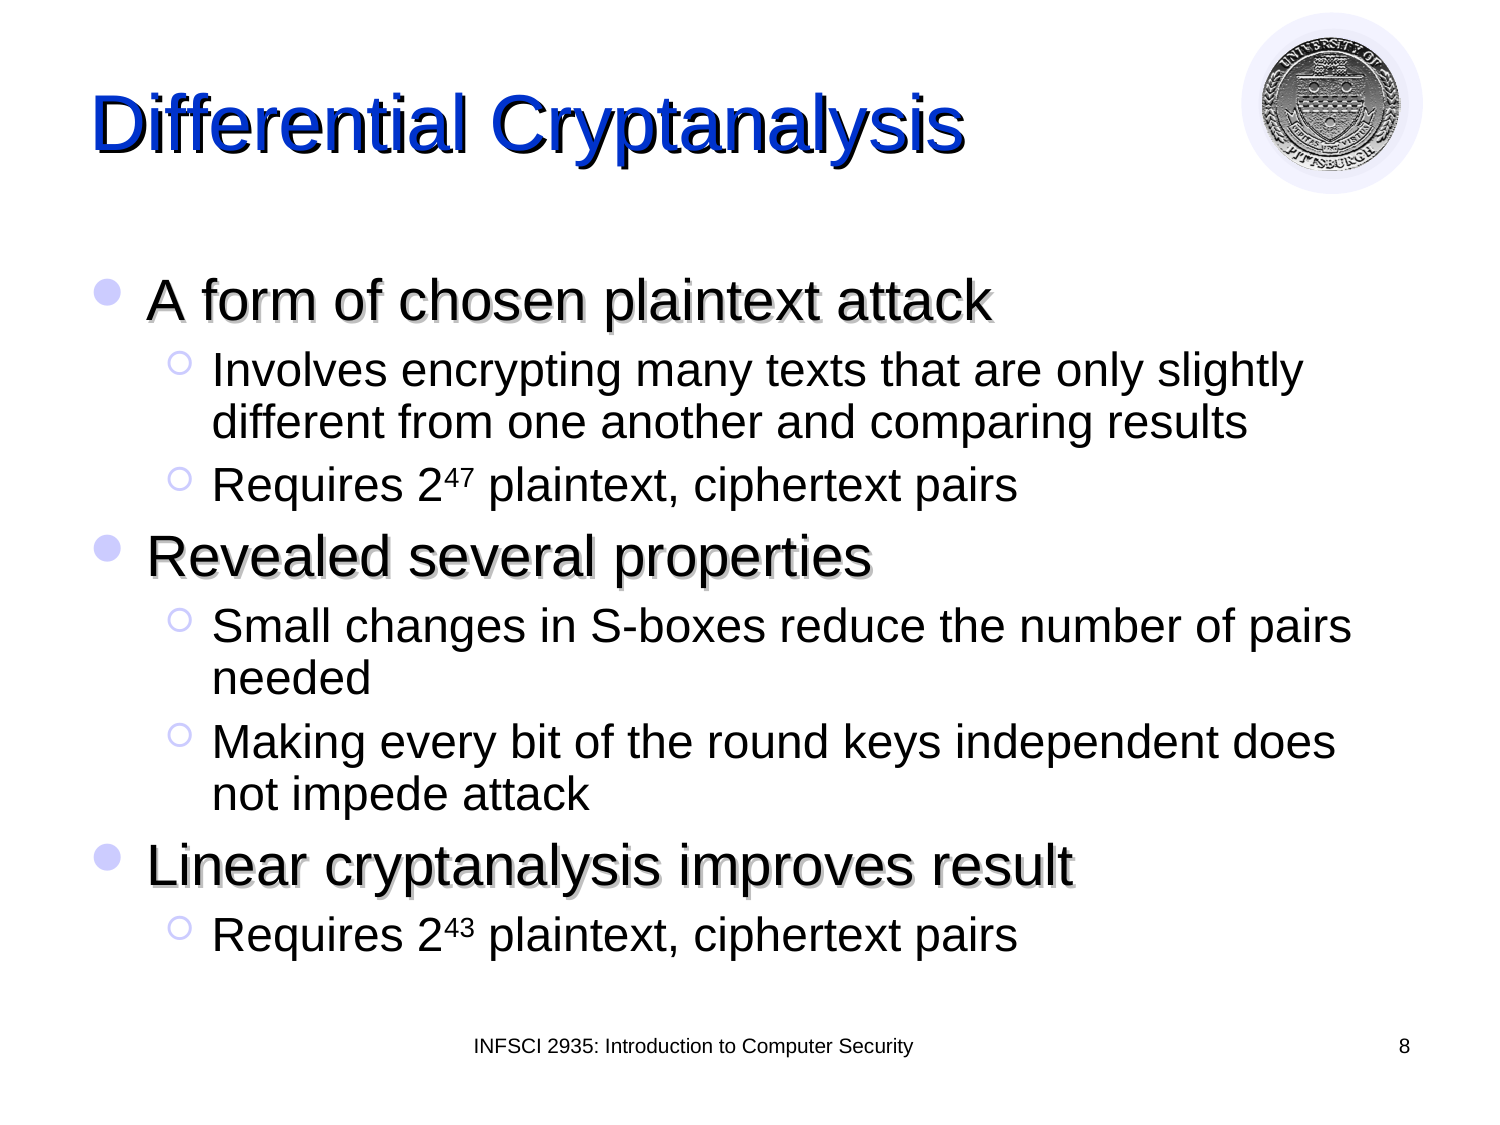

# Differential Cryptanalysis
A form of chosen plaintext attack
Involves encrypting many texts that are only slightly different from one another and comparing results
Requires 247 plaintext, ciphertext pairs
Revealed several properties
Small changes in S-boxes reduce the number of pairs needed
Making every bit of the round keys independent does not impede attack
Linear cryptanalysis improves result
Requires 243 plaintext, ciphertext pairs
8